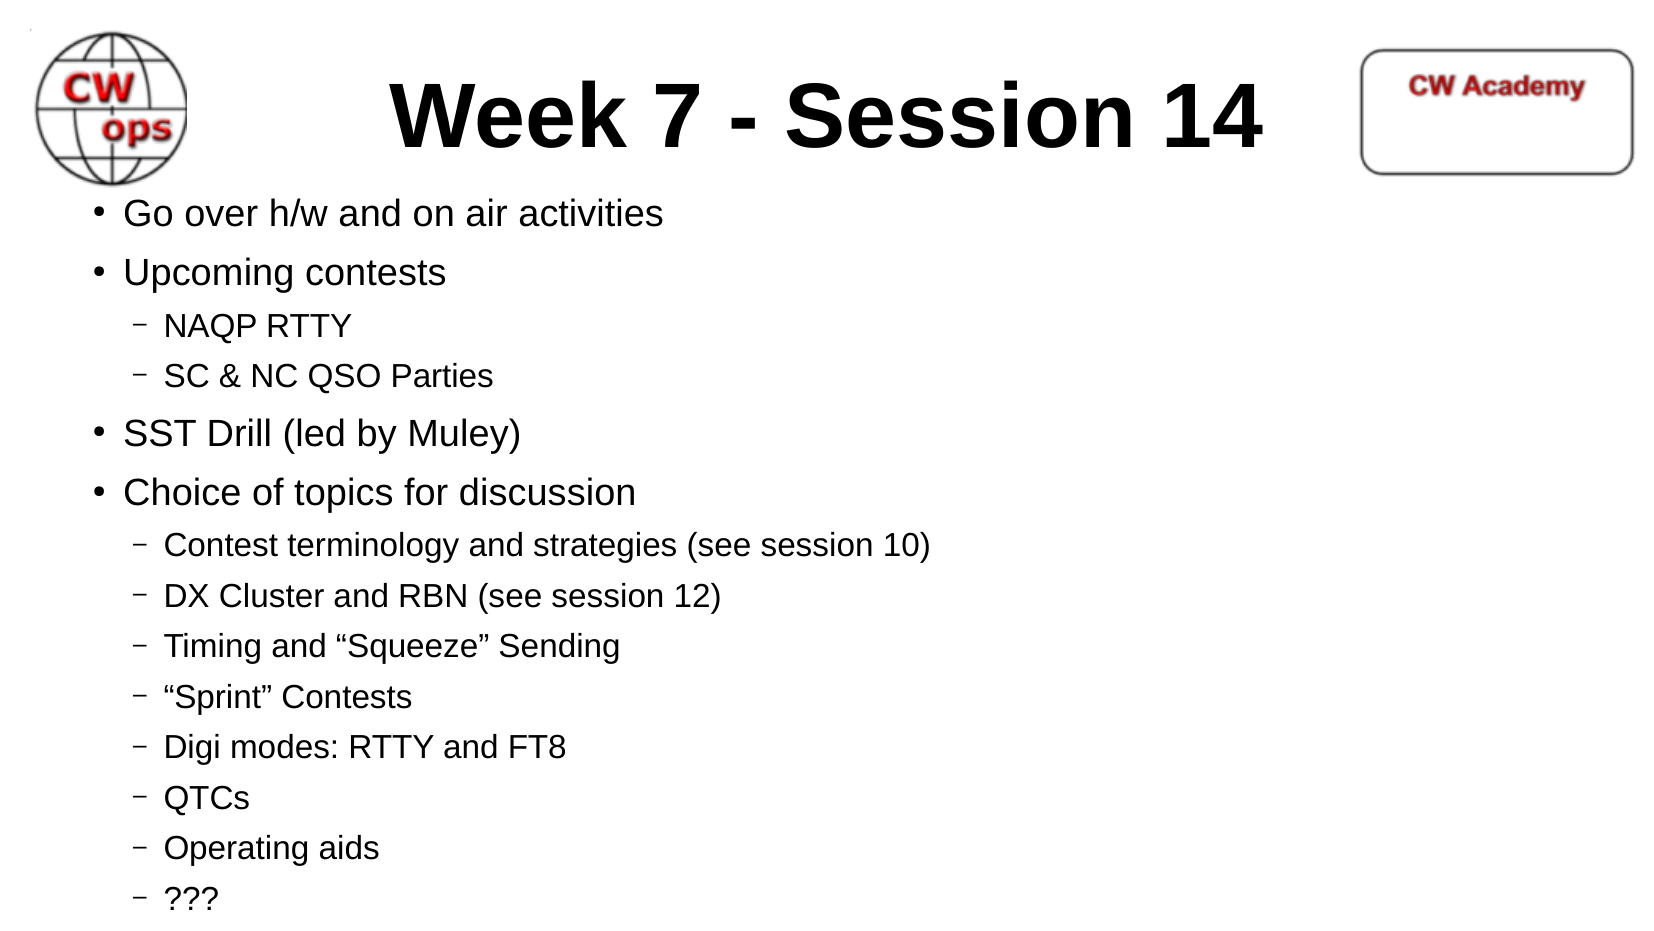

Week 7 - Session 14
# Go over h/w and on air activities
Upcoming contests
NAQP RTTY
SC & NC QSO Parties
SST Drill (led by Muley)
Choice of topics for discussion
Contest terminology and strategies (see session 10)
DX Cluster and RBN (see session 12)
Timing and “Squeeze” Sending
“Sprint” Contests
Digi modes: RTTY and FT8
QTCs
Operating aids
???